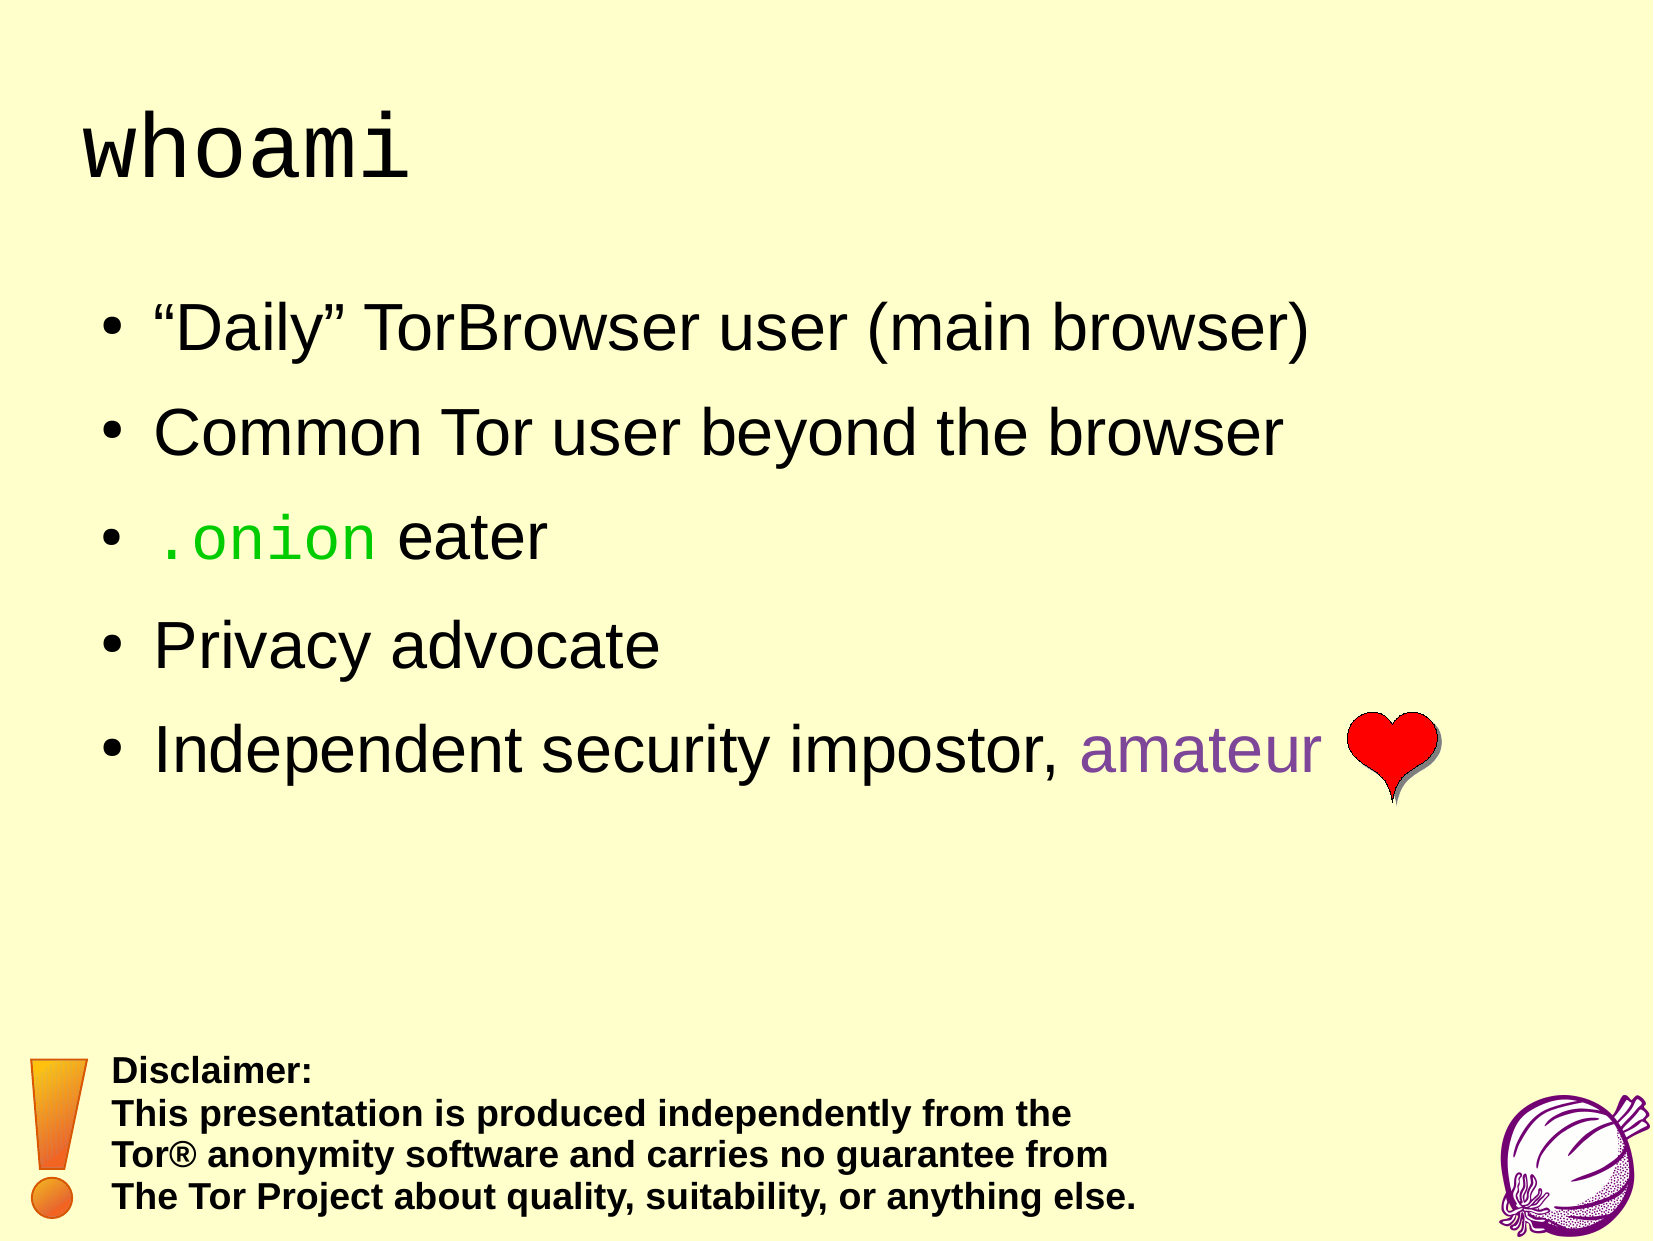

# whoami
“Daily” TorBrowser user (main browser)
Common Tor user beyond the browser
.onion eater
Privacy advocate
Independent security impostor, amateur
Disclaimer:
This presentation is produced independently from the Tor® anonymity software and carries no guarantee from The Tor Project about quality, suitability, or anything else.